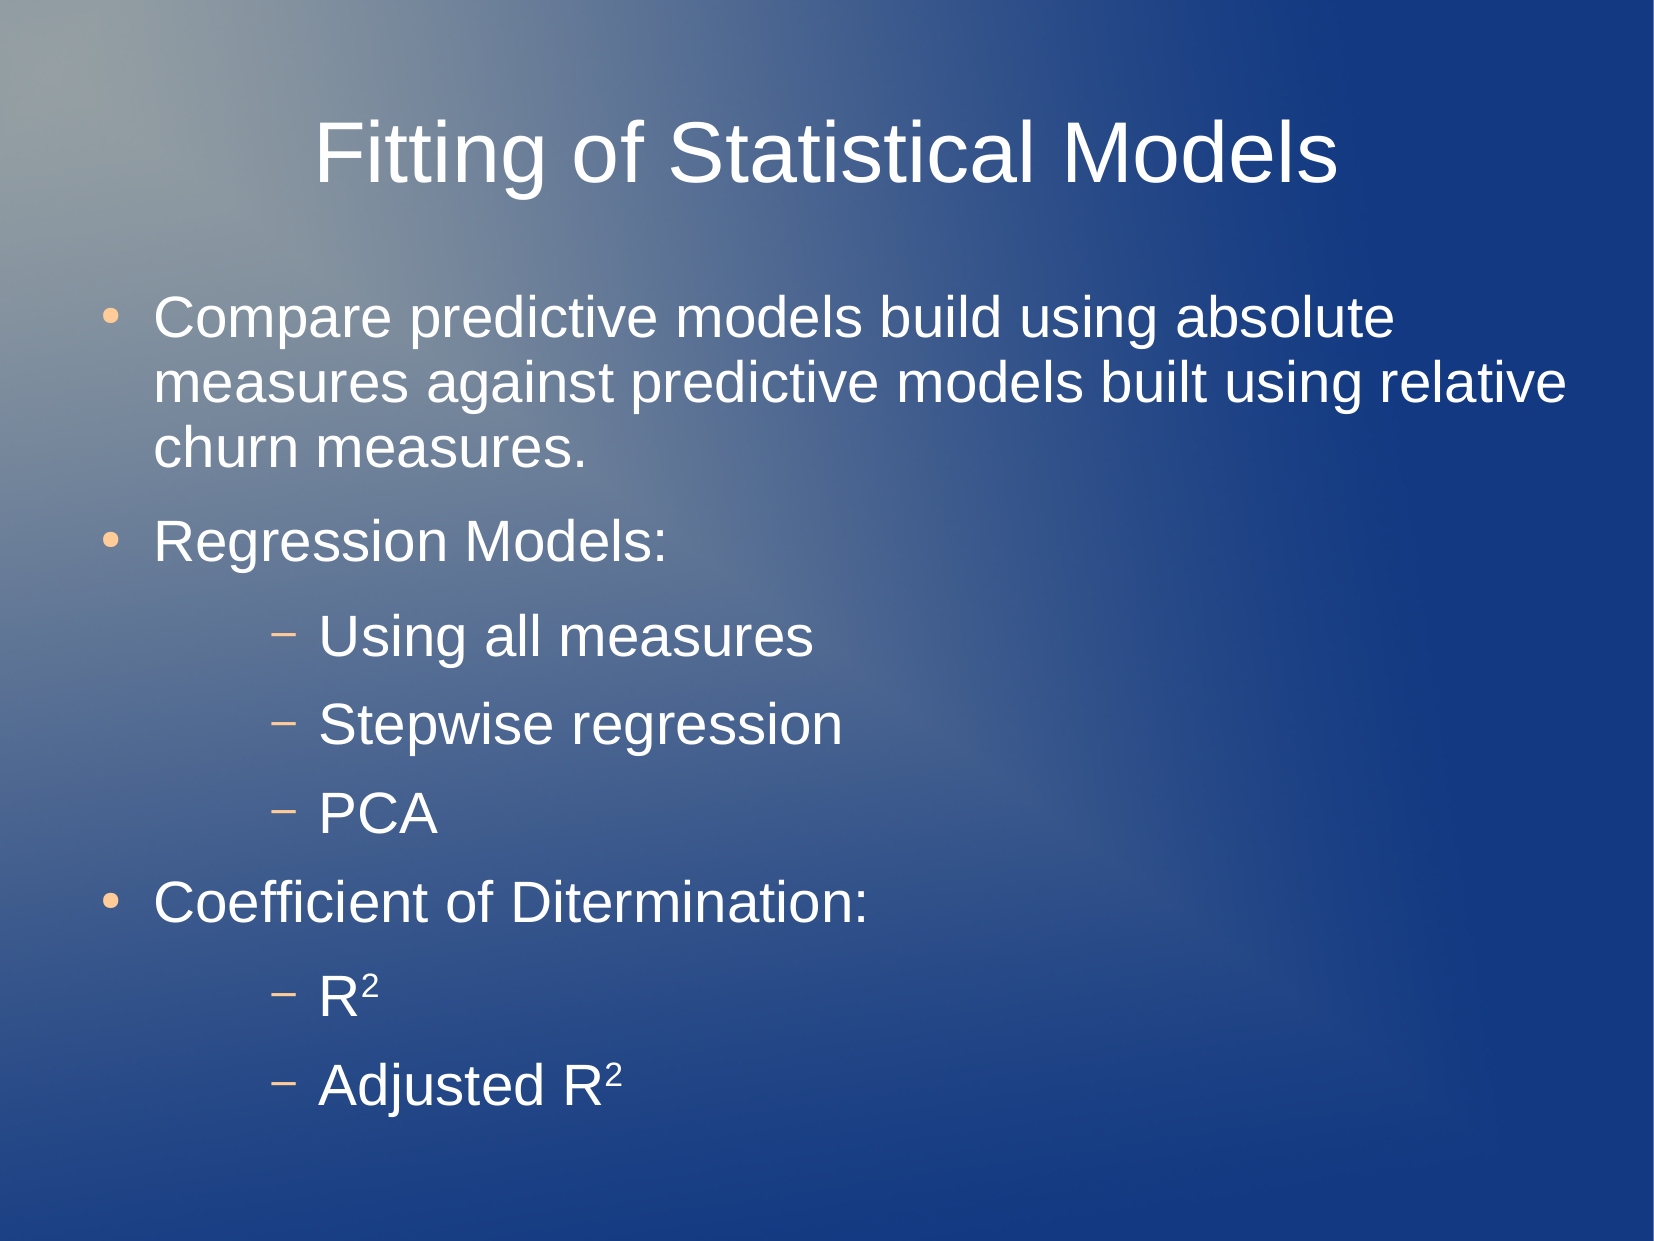

# Fitting of Statistical Models
Compare predictive models build using absolute measures against predictive models built using relative churn measures.
Regression Models:
Using all measures
Stepwise regression
PCA
Coefficient of Ditermination:
R2
Adjusted R2